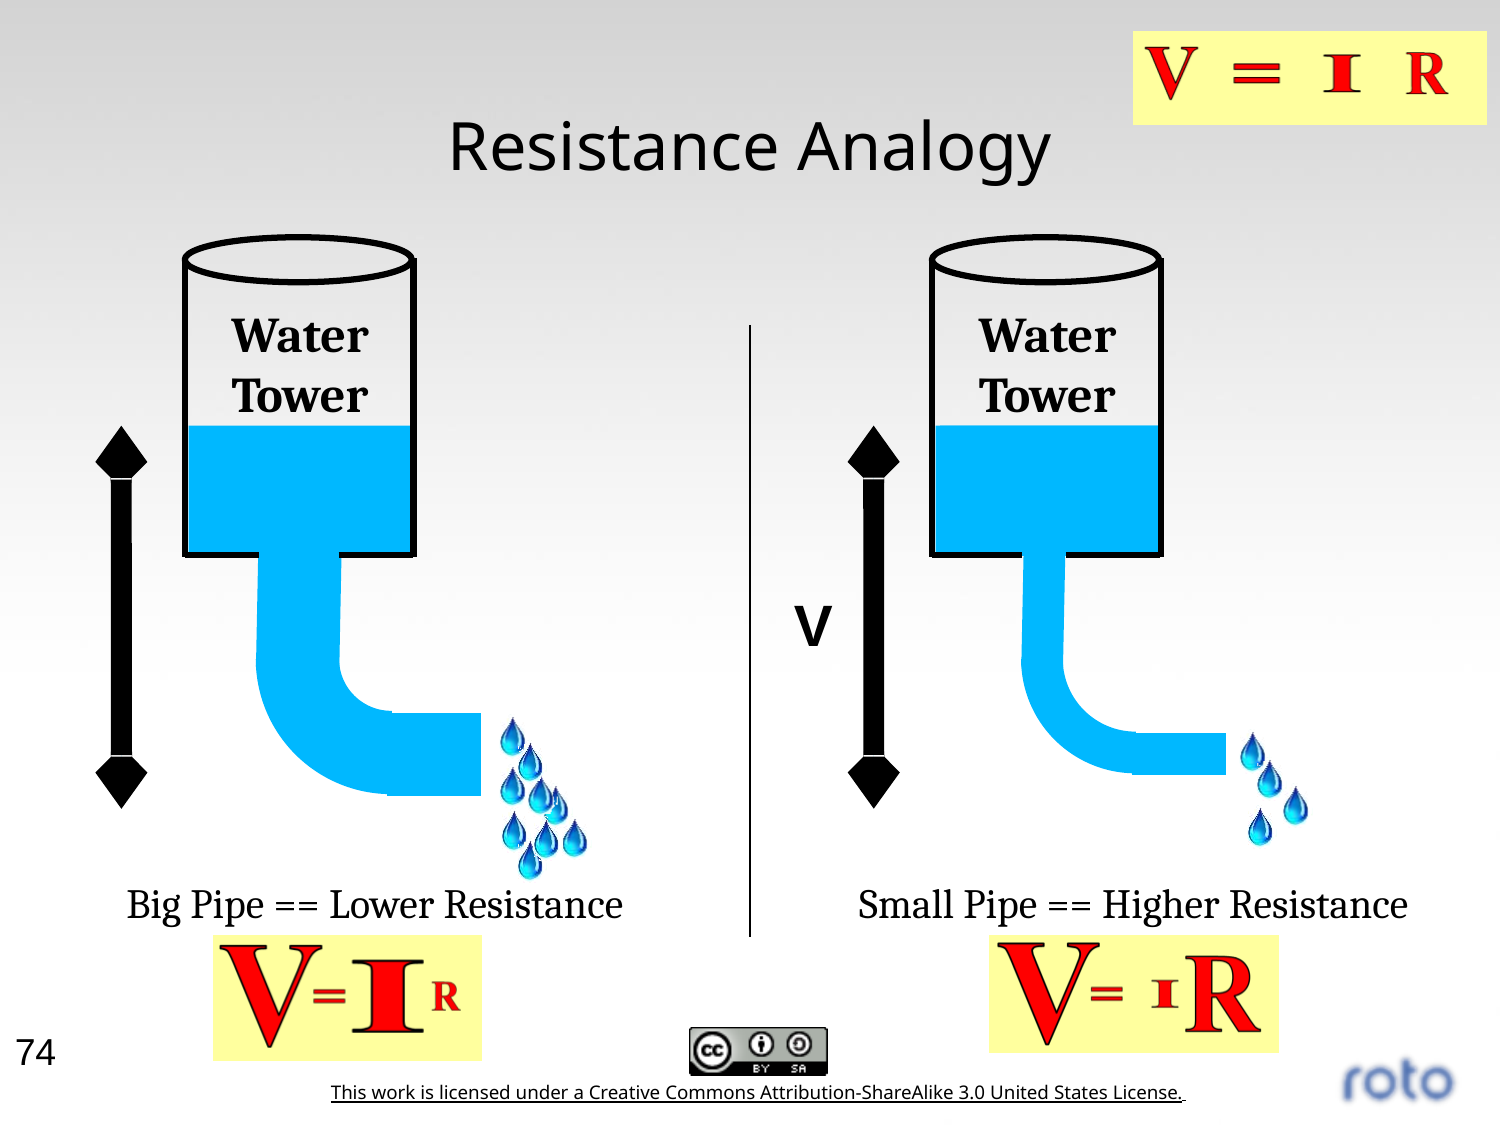

# Resistance Analogy
Water
Tower
Water
Tower
V
Big Pipe == Lower Resistance
Small Pipe == Higher Resistance